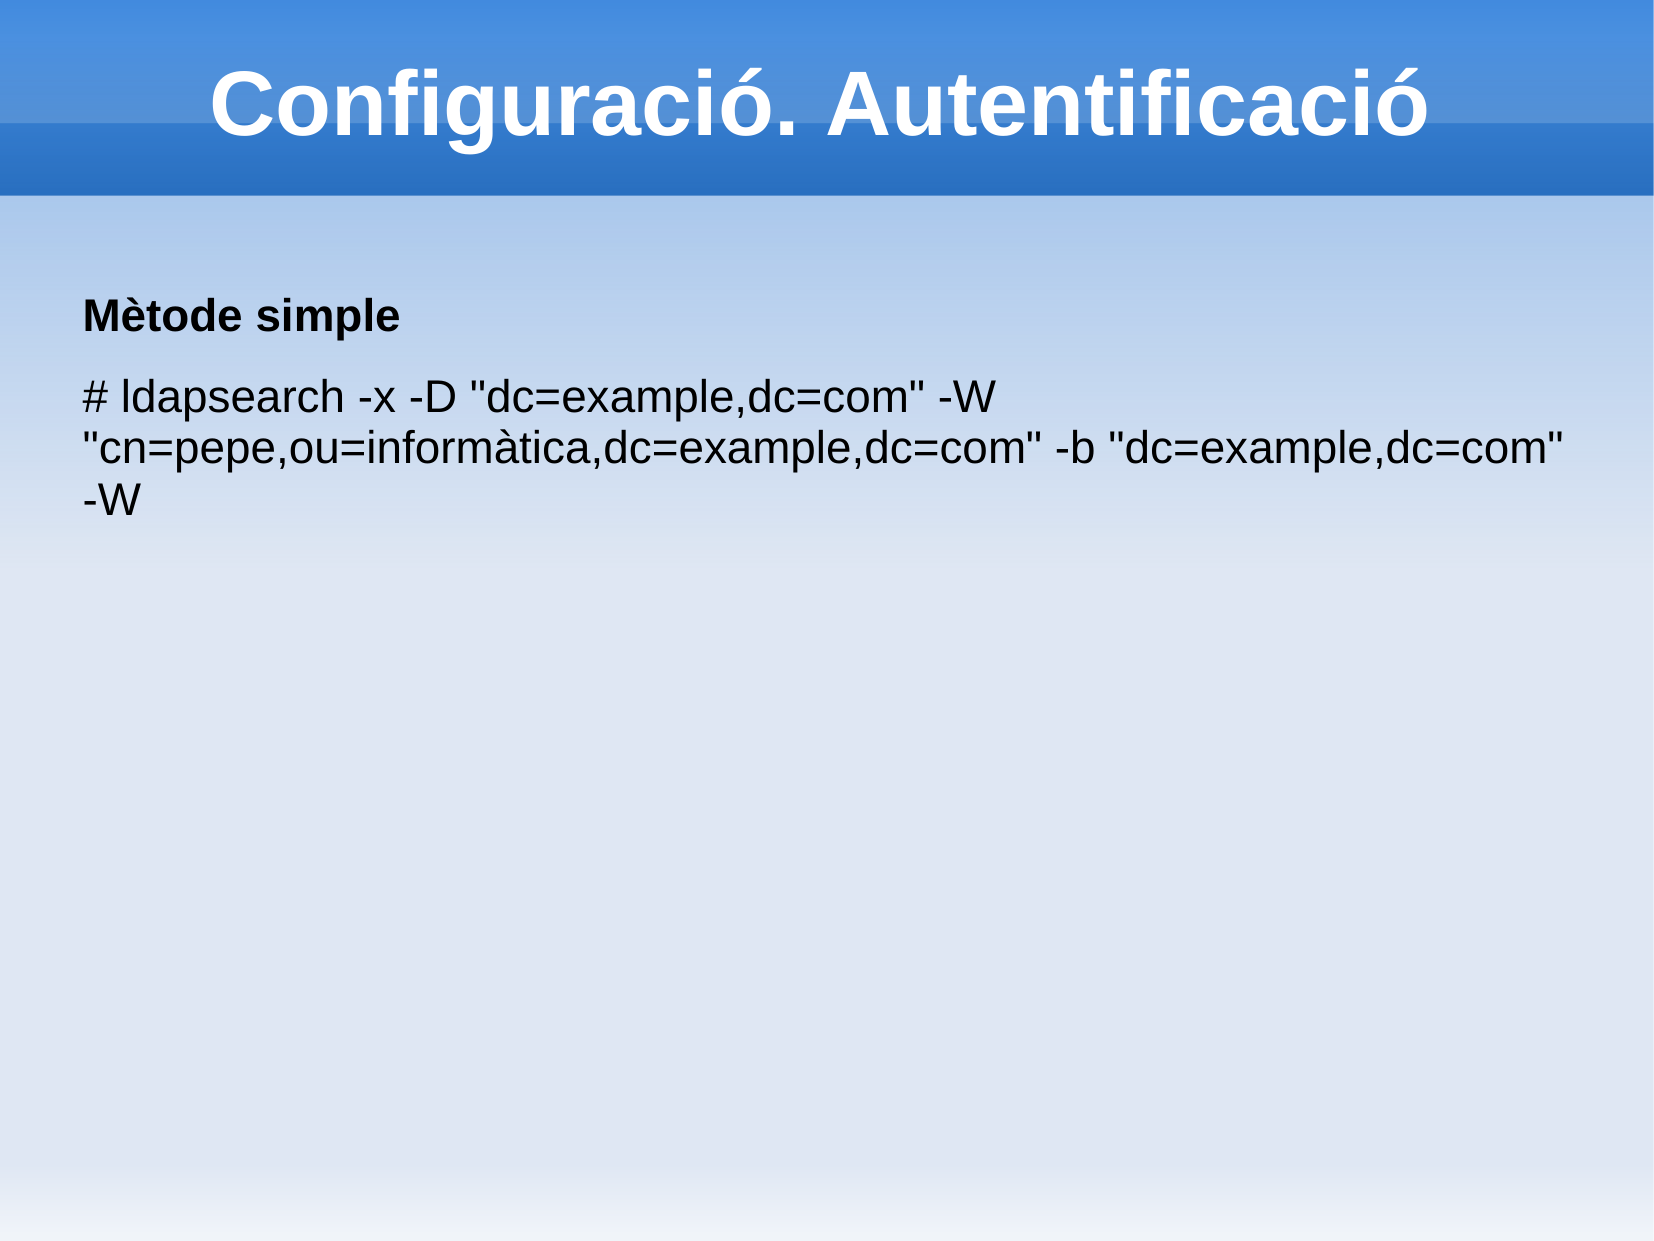

# Configuració. Autentificació
Mètode simple
# ldapsearch -x -D "dc=example,dc=com" -W "cn=pepe,ou=informàtica,dc=example,dc=com" -b "dc=example,dc=com" -W